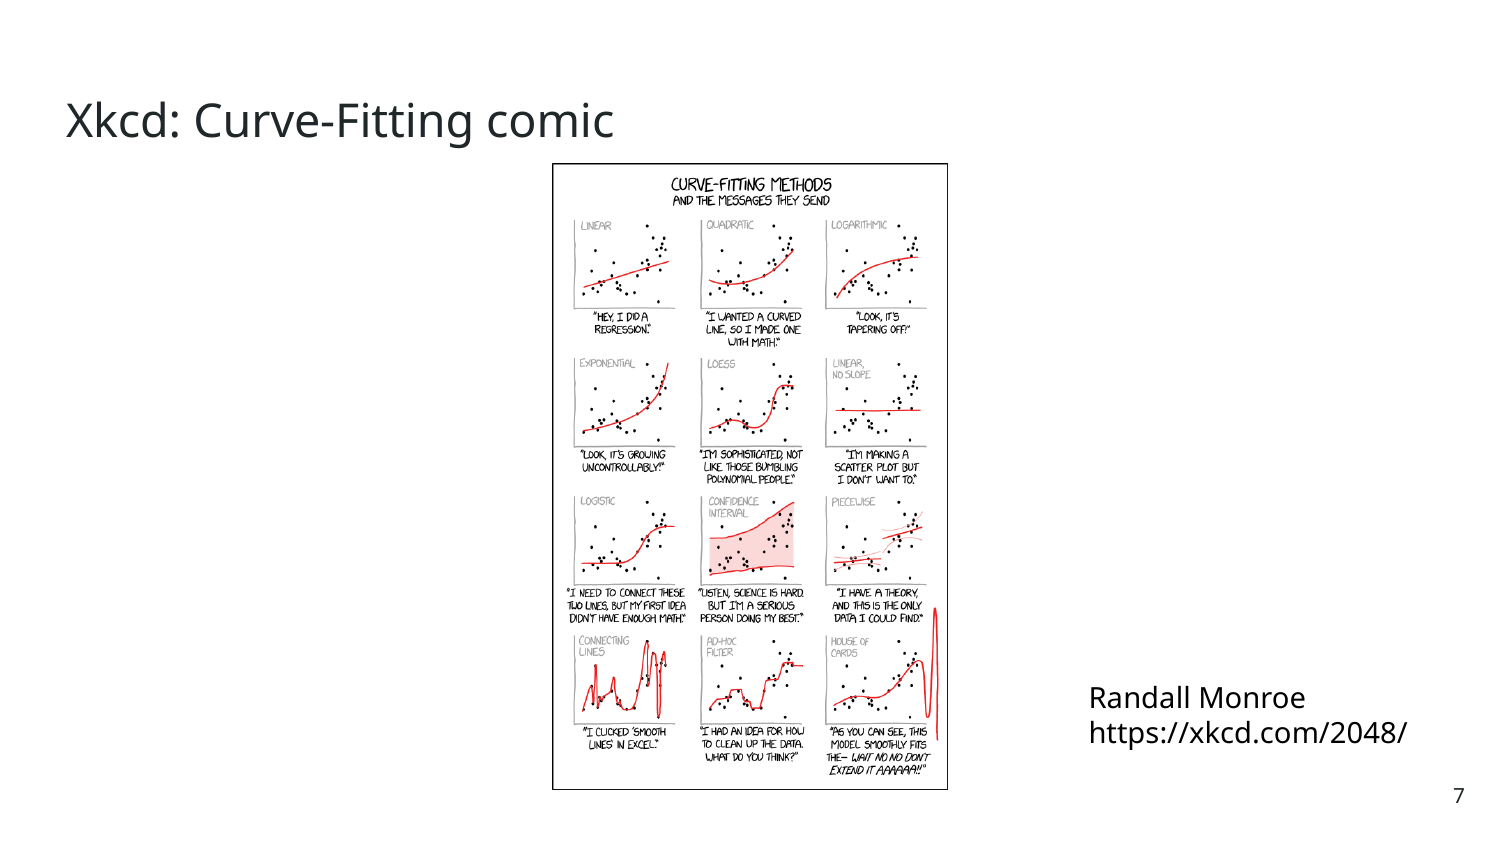

# Xkcd: Curve-Fitting comic
Randall Monroe https://xkcd.com/2048/